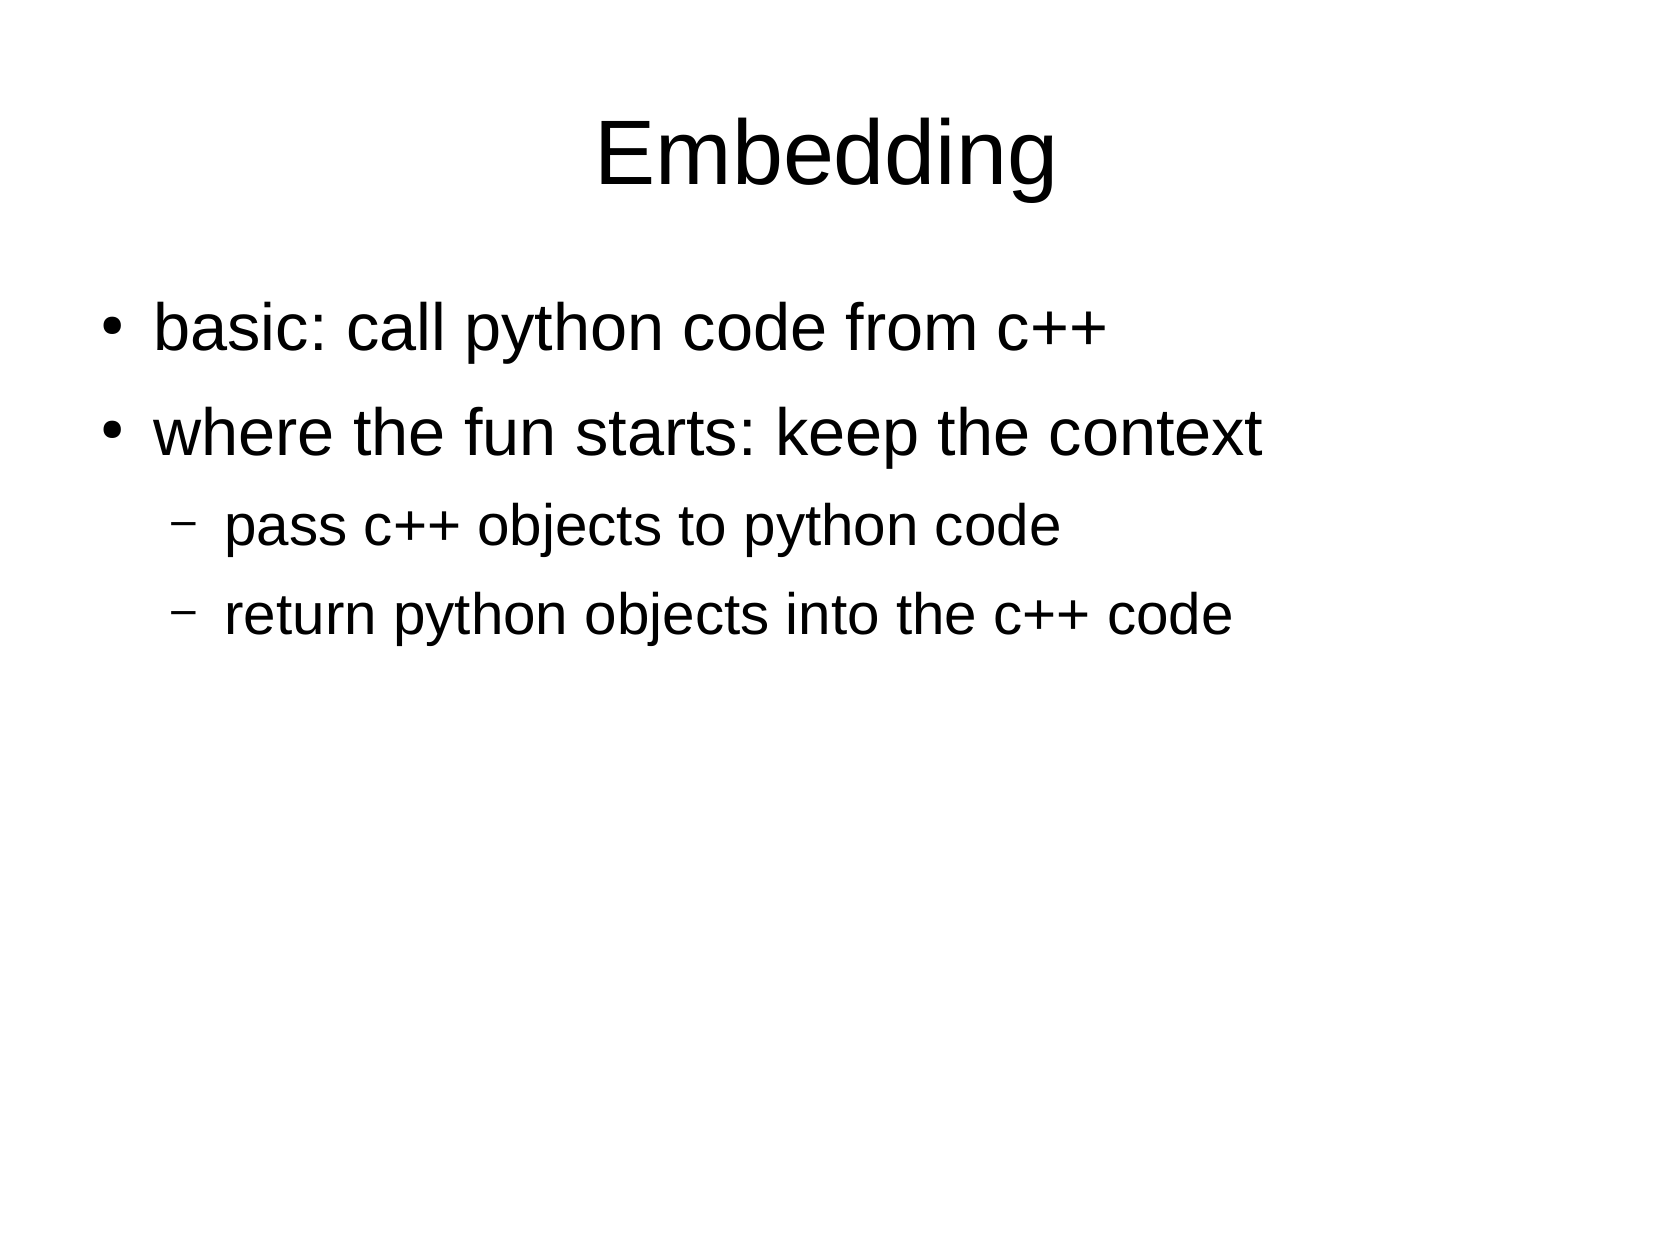

# Embedding
basic: call python code from c++
where the fun starts: keep the context
pass c++ objects to python code
return python objects into the c++ code